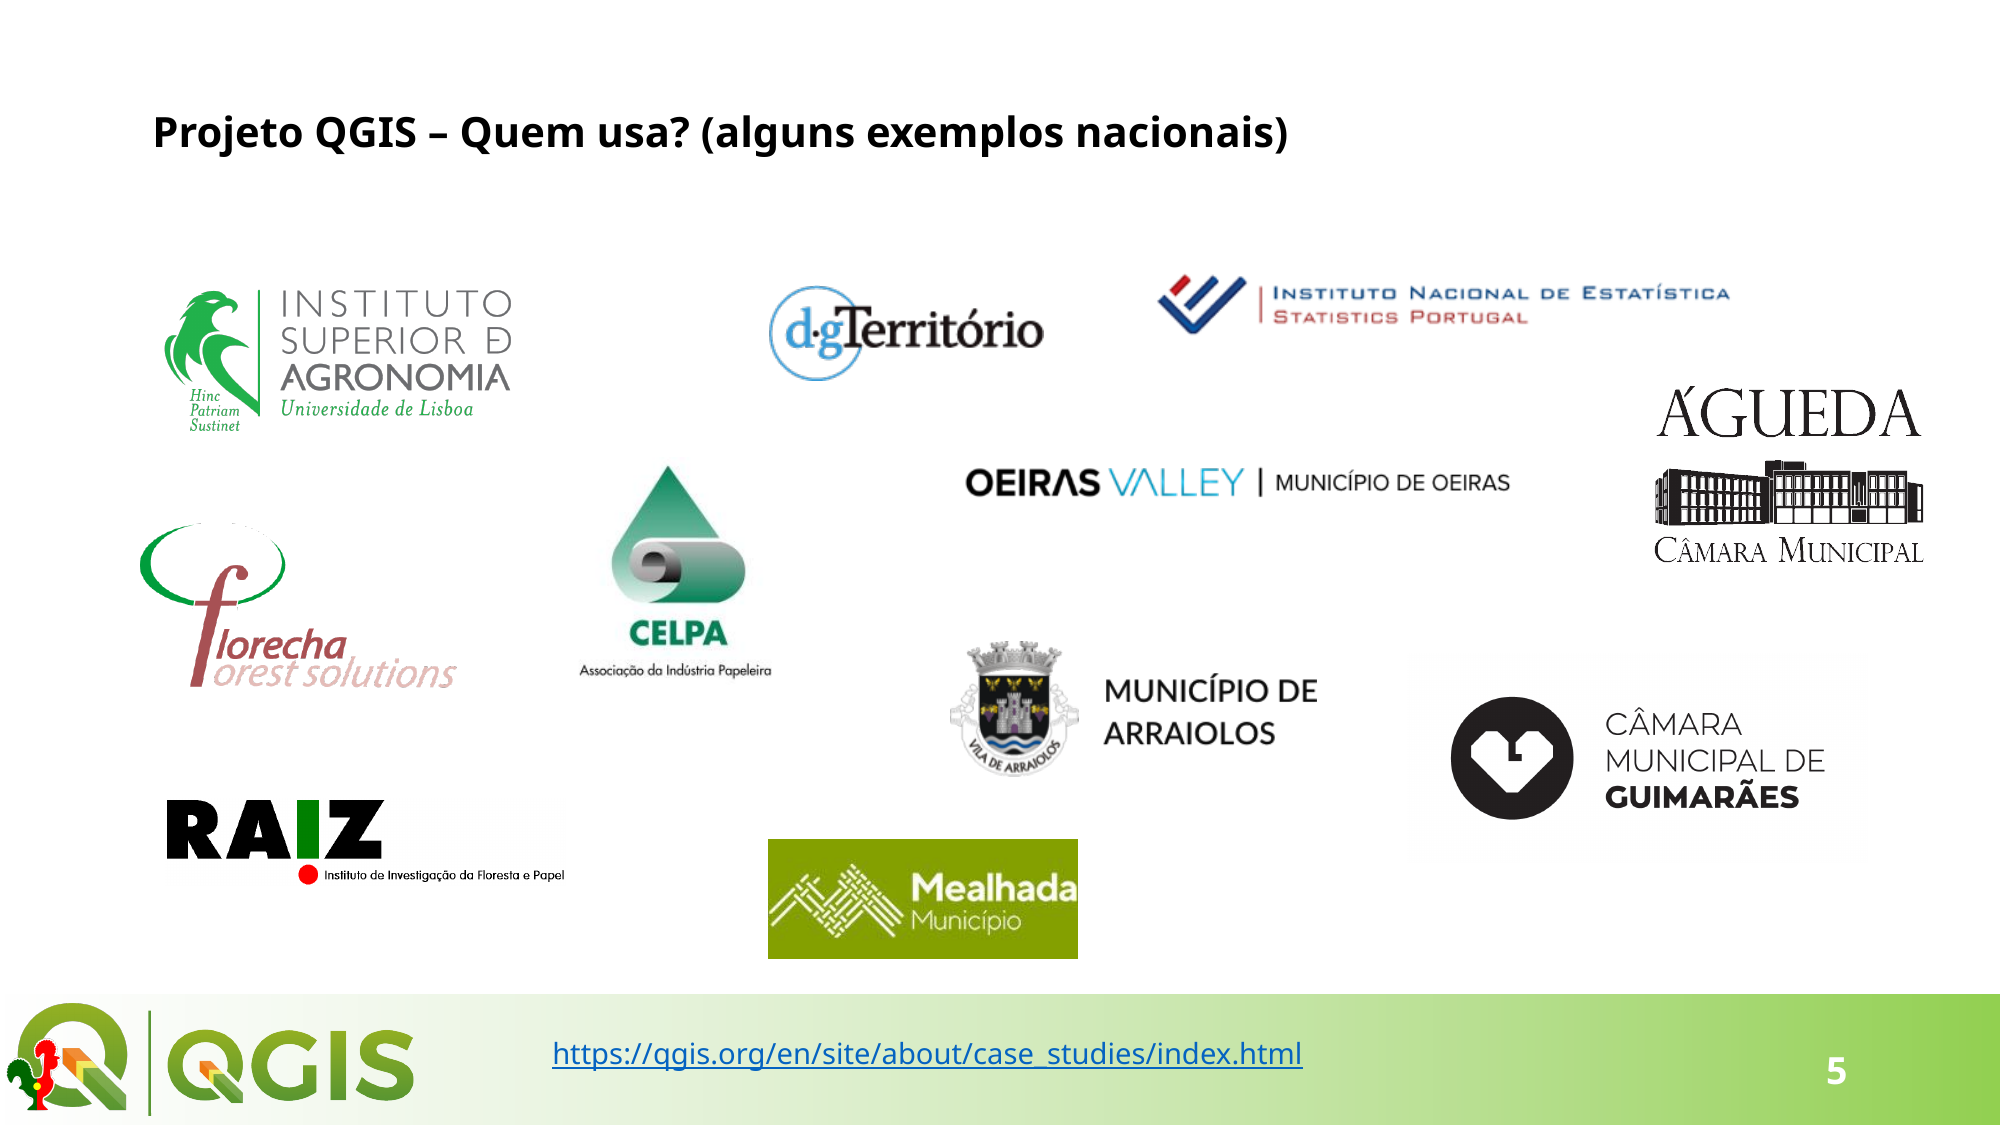

# Projeto QGIS – Quem usa? (alguns exemplos nacionais)
https://qgis.org/en/site/about/case_studies/index.html